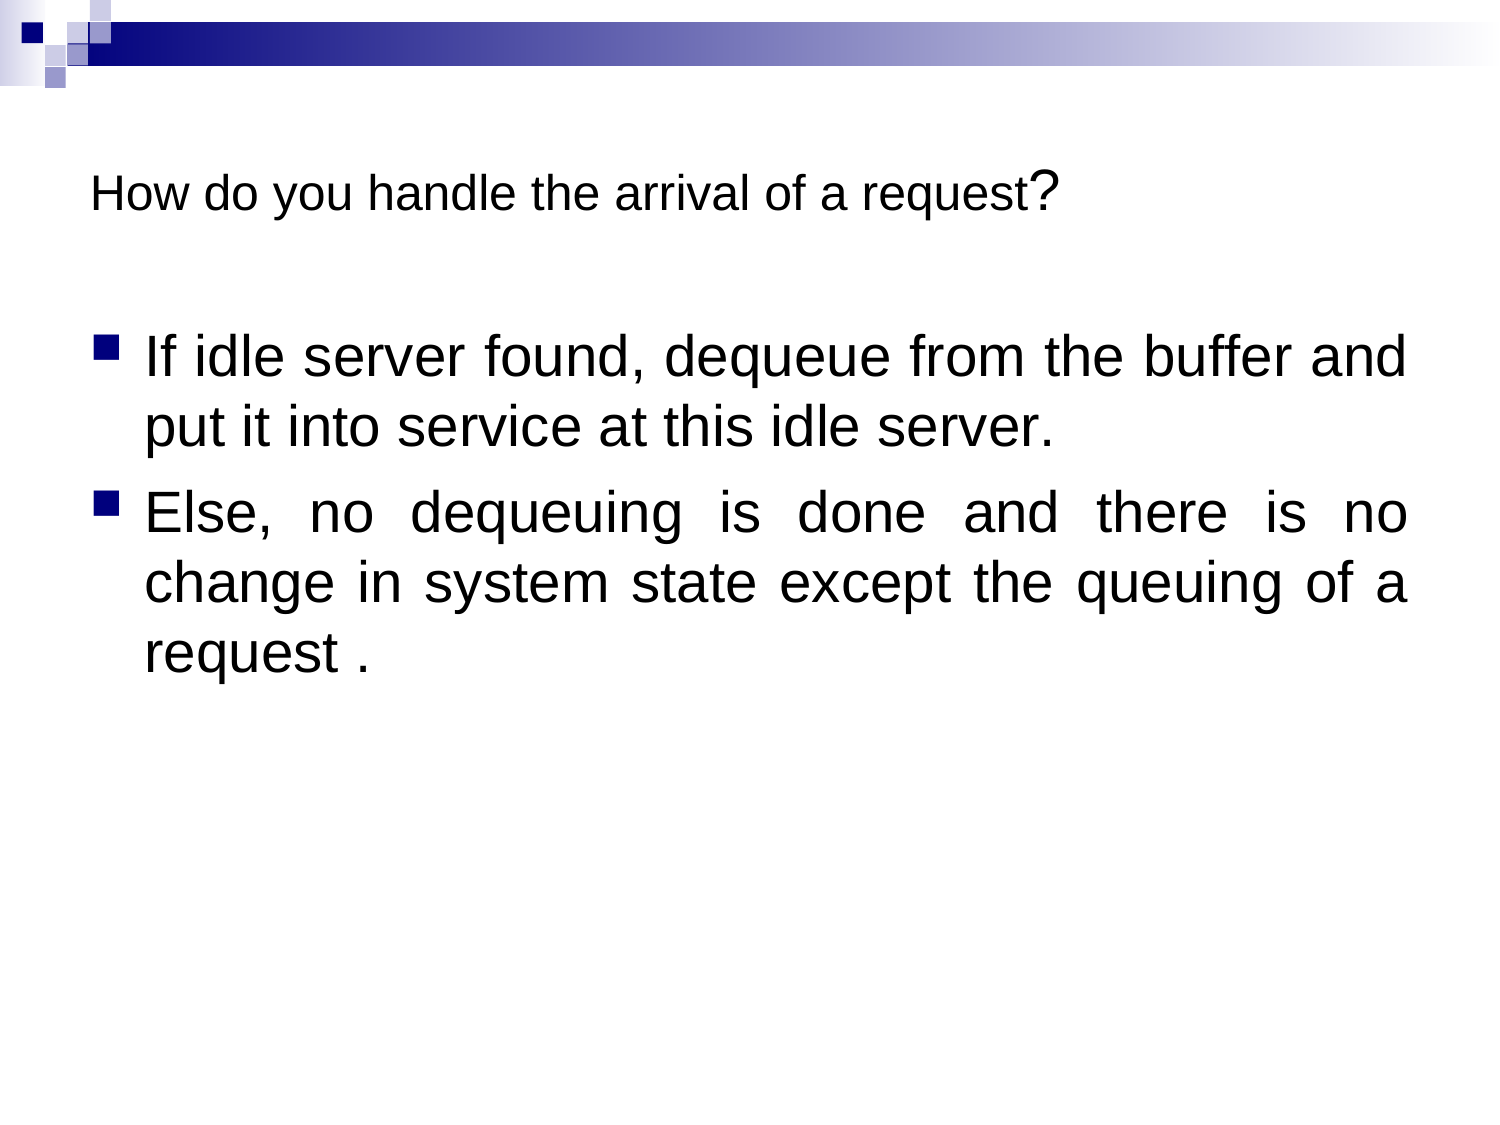

# How do you handle the arrival of a request?
If idle server found, dequeue from the buffer and put it into service at this idle server.
Else, no dequeuing is done and there is no change in system state except the queuing of a request .